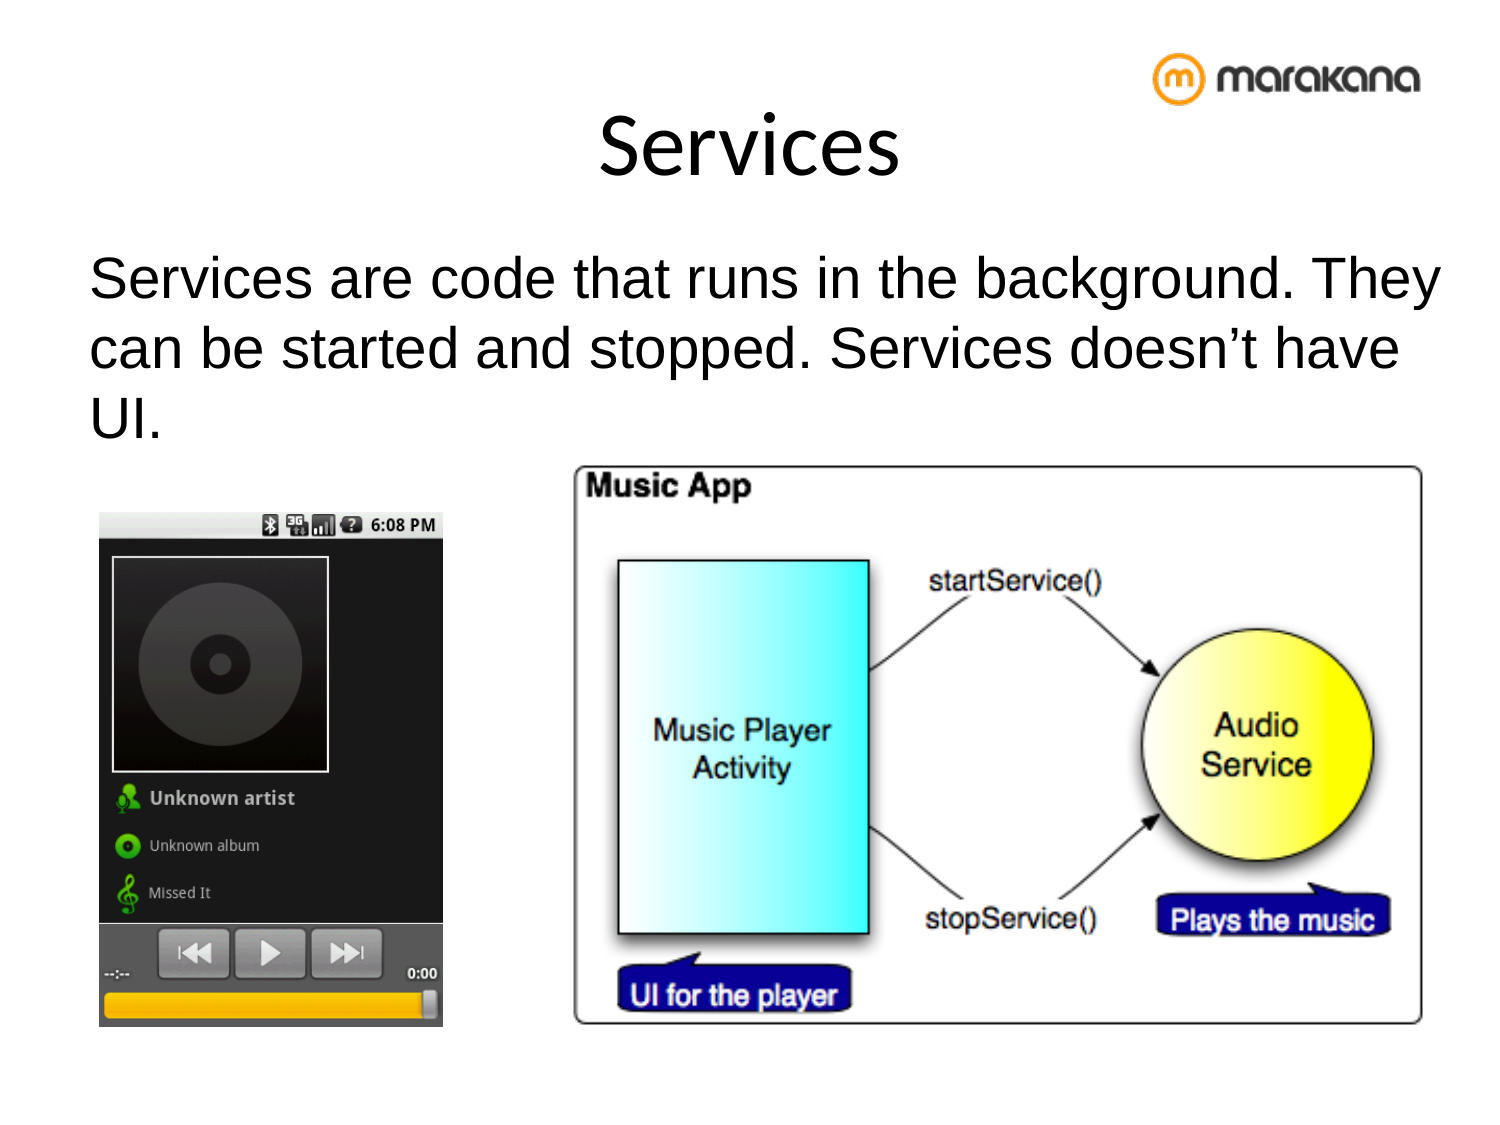

# Services
Services are code that runs in the background. They can be started and stopped. Services doesn’t have UI.